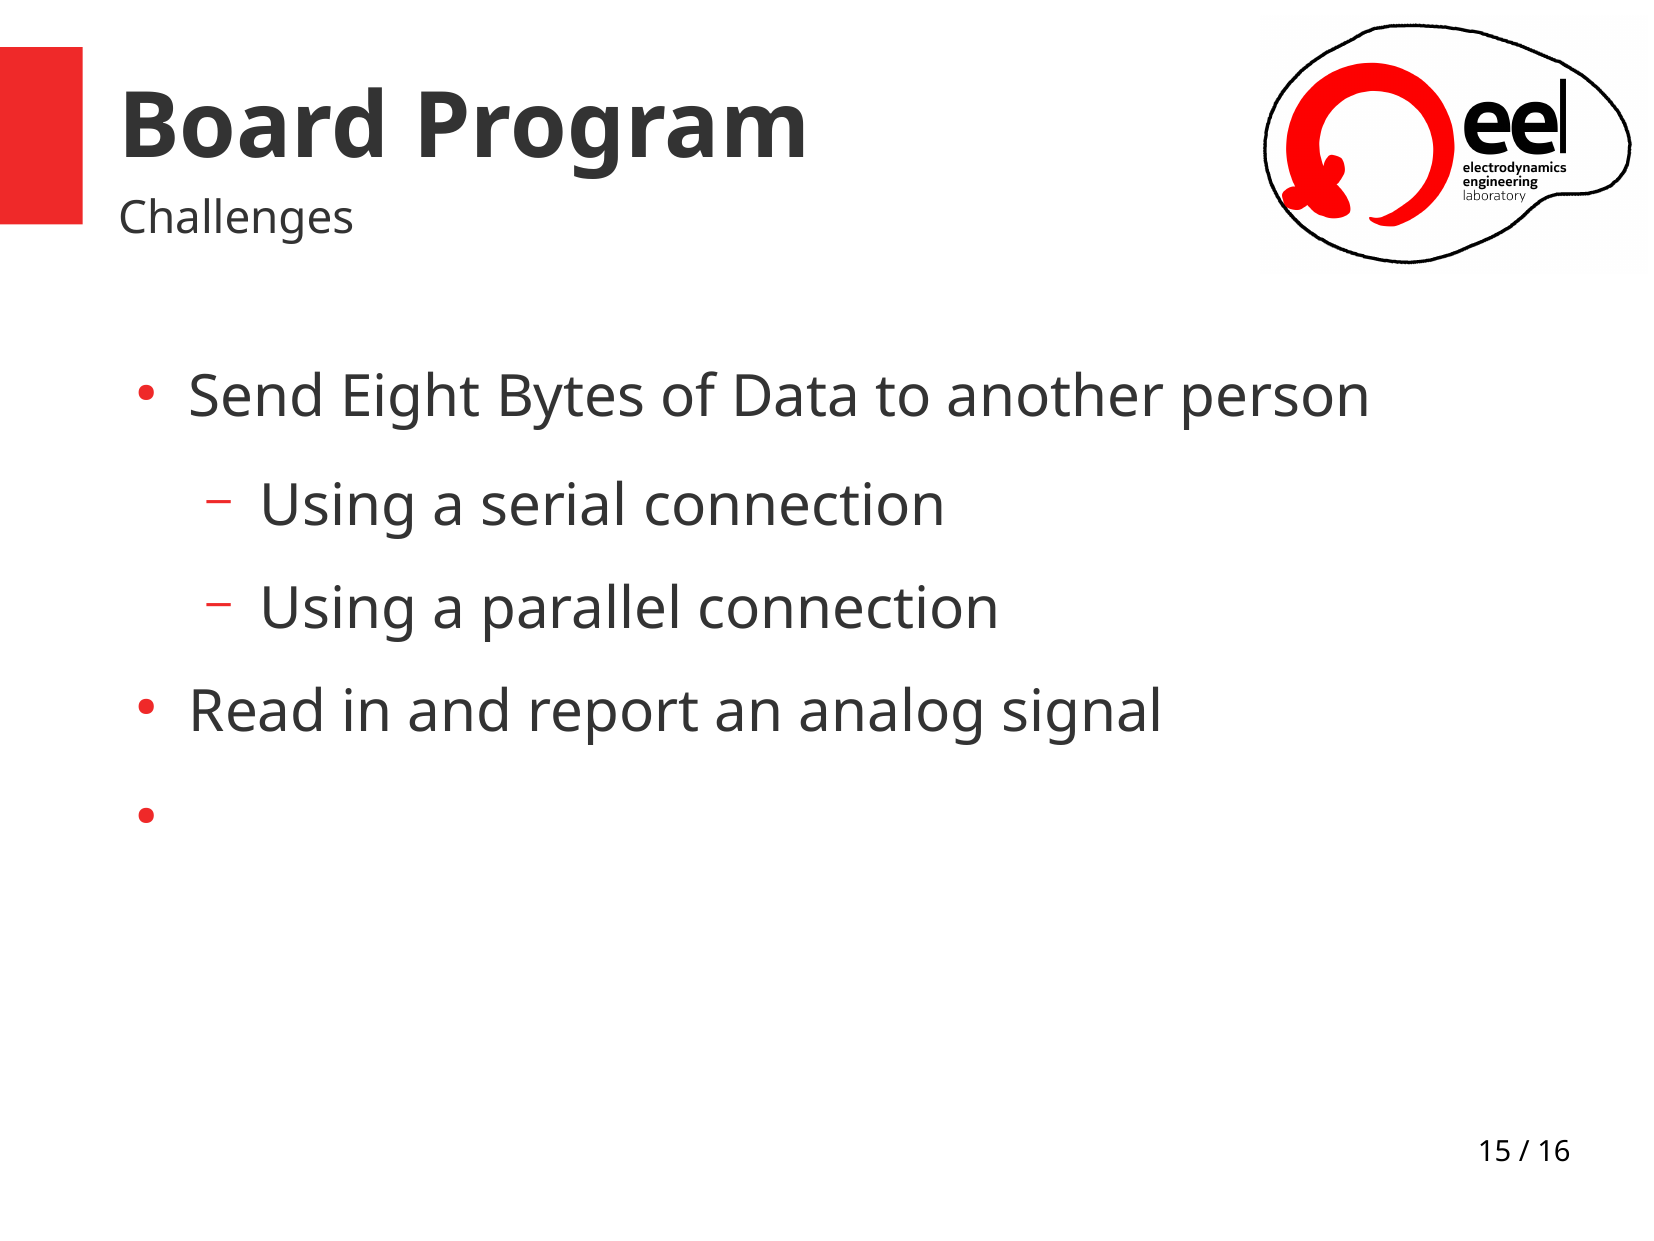

# Board Program Challenges
Send Eight Bytes of Data to another person
Using a serial connection
Using a parallel connection
Read in and report an analog signal
15